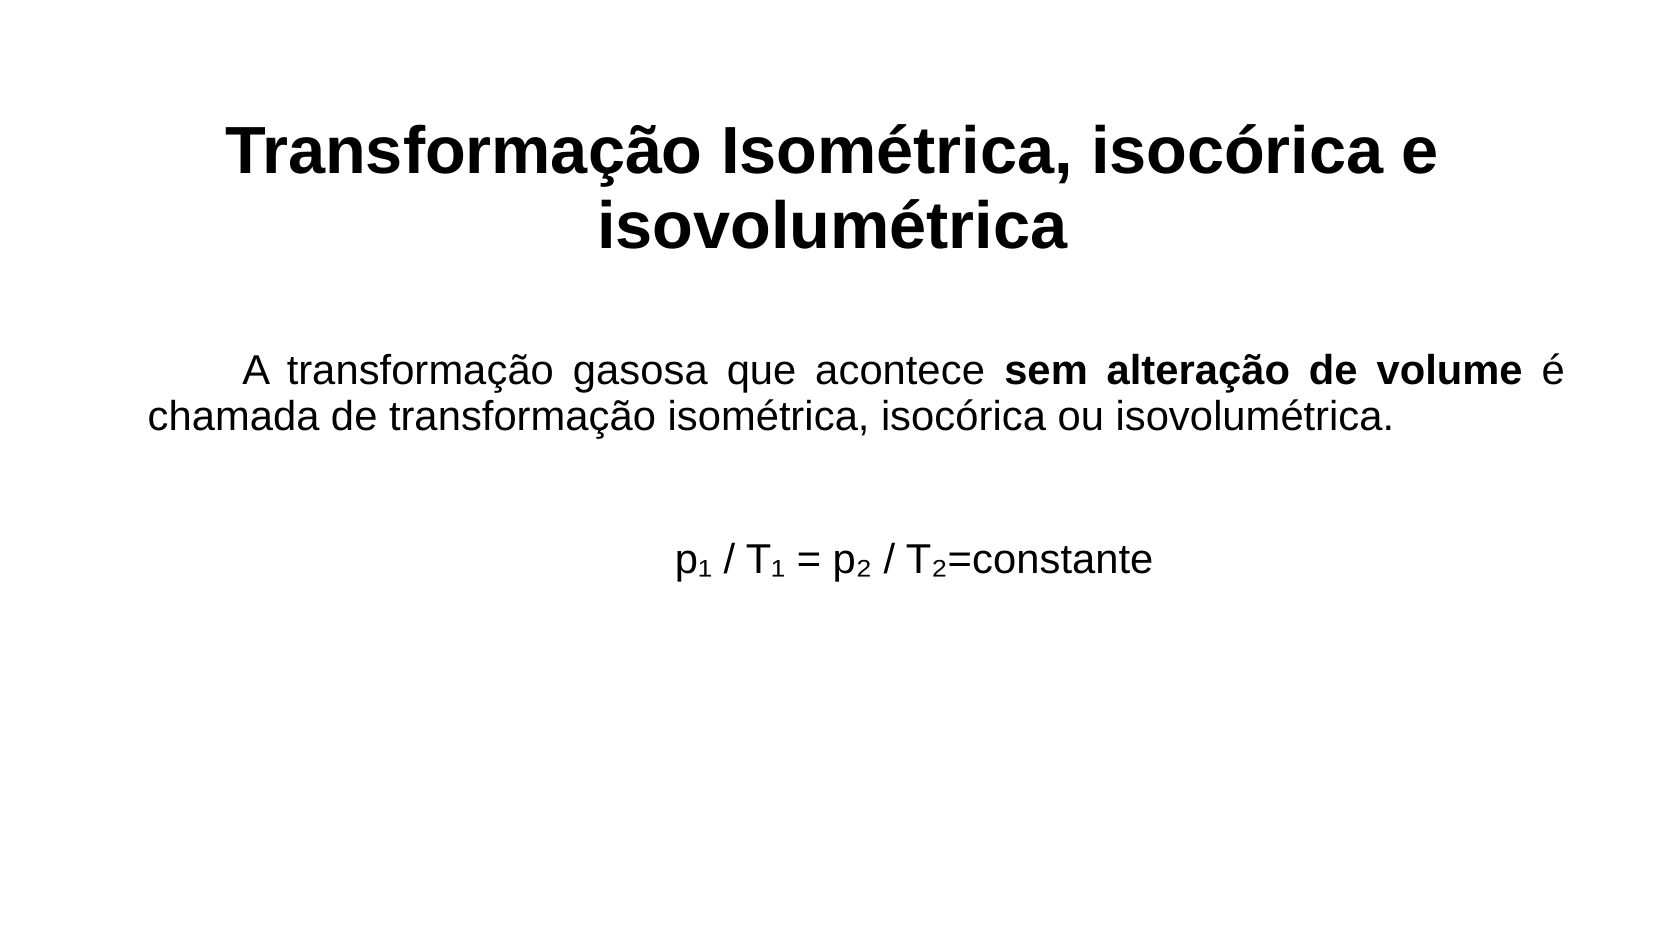

# Transformação Isométrica, isocórica e isovolumétrica
 A transformação gasosa que acontece sem alteração de volume é chamada de transformação isométrica, isocórica ou isovolumétrica.
 p₁ / T₁ = p₂ / T₂=constante